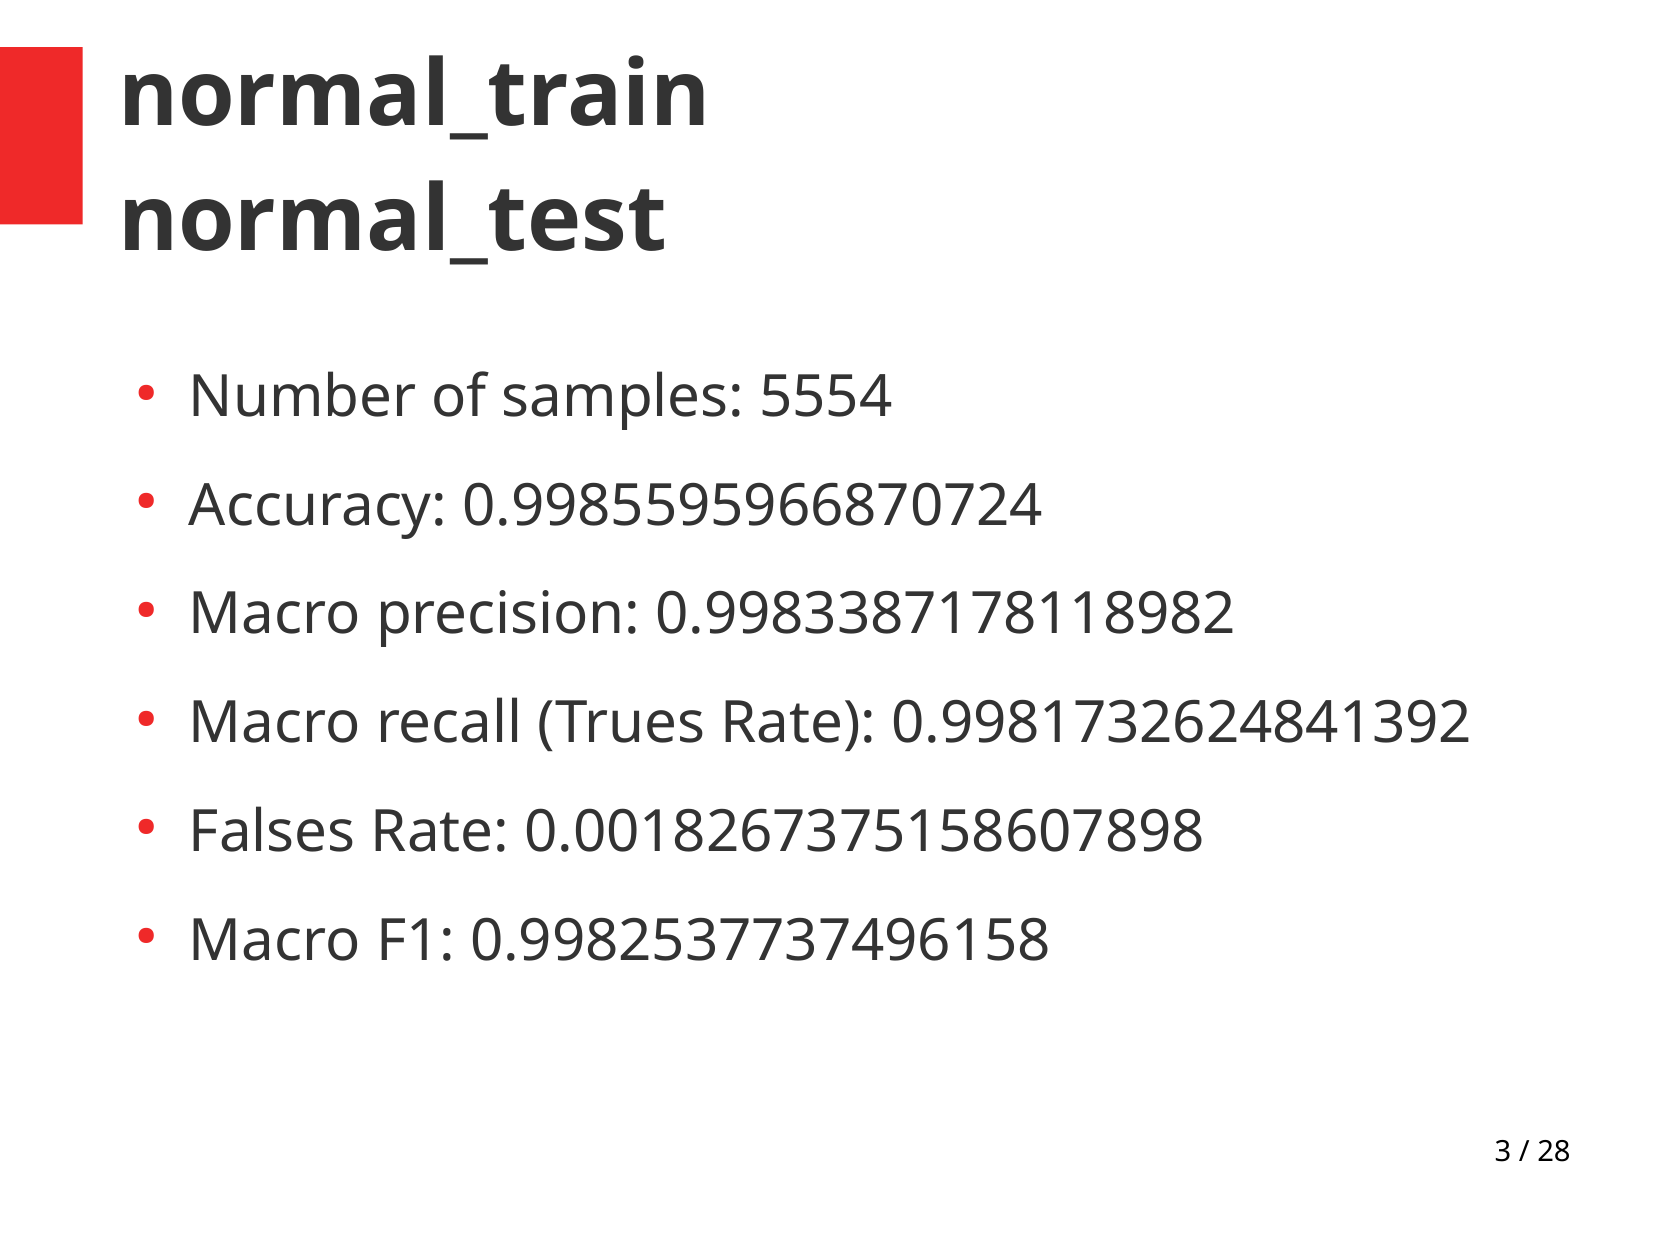

# normal_train normal_test
Number of samples: 5554
Accuracy: 0.9985595966870724
Macro precision: 0.9983387178118982
Macro recall (Trues Rate): 0.9981732624841392
Falses Rate: 0.0018267375158607898
Macro F1: 0.9982537737496158
3